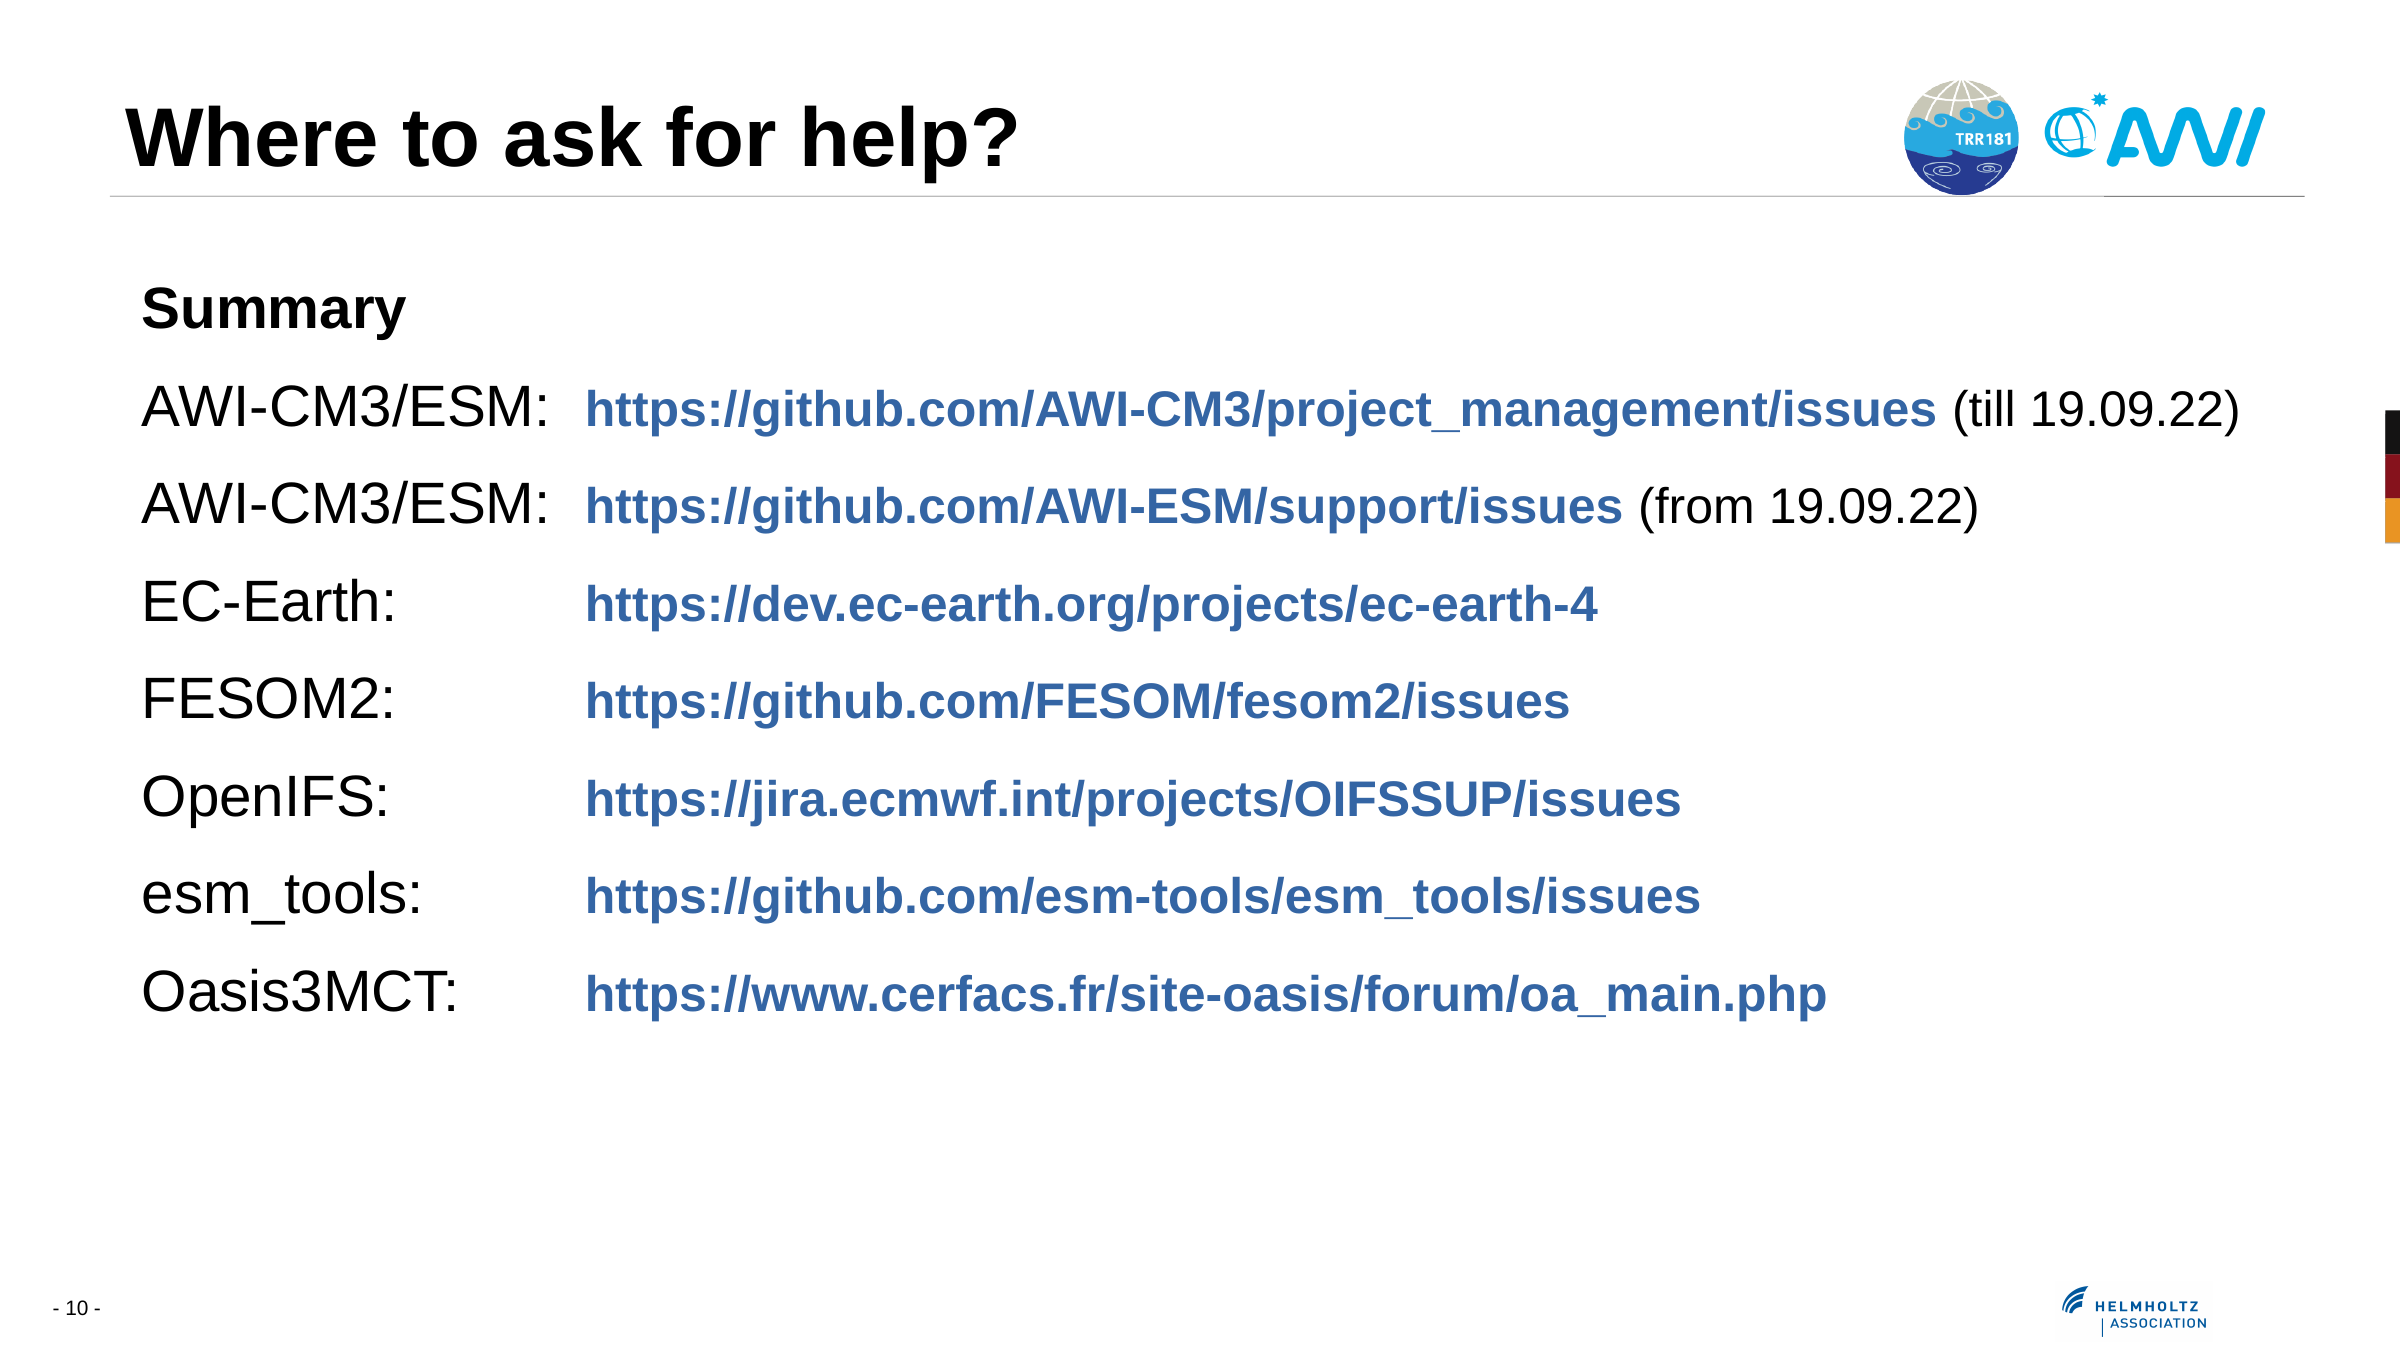

Where to ask for help?
Summary
AWI-CM3/ESM:	https://github.com/AWI-CM3/project_management/issues (till 19.09.22)
AWI-CM3/ESM:	https://github.com/AWI-ESM/support/issues (from 19.09.22)
EC-Earth: 			https://dev.ec-earth.org/projects/ec-earth-4
FESOM2: 			https://github.com/FESOM/fesom2/issues
OpenIFS:			https://jira.ecmwf.int/projects/OIFSSUP/issues
esm_tools: 		https://github.com/esm-tools/esm_tools/issues
Oasis3MCT:		https://www.cerfacs.fr/site-oasis/forum/oa_main.php